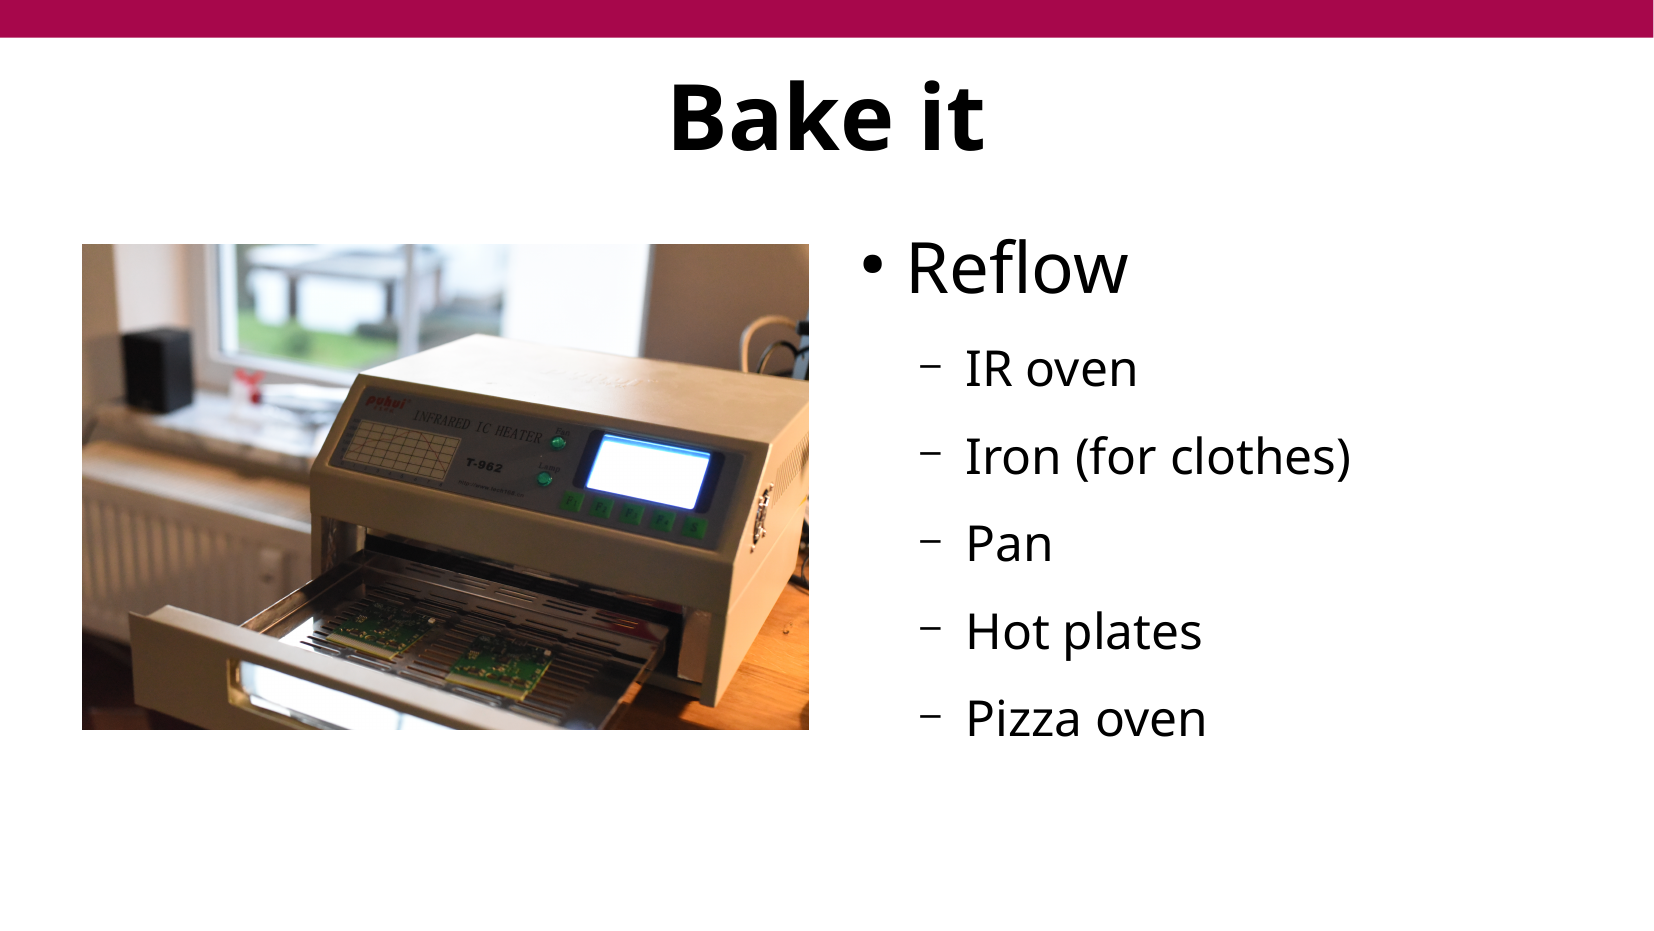

# Bake it
Reflow
IR oven
Iron (for clothes)
Pan
Hot plates
Pizza oven